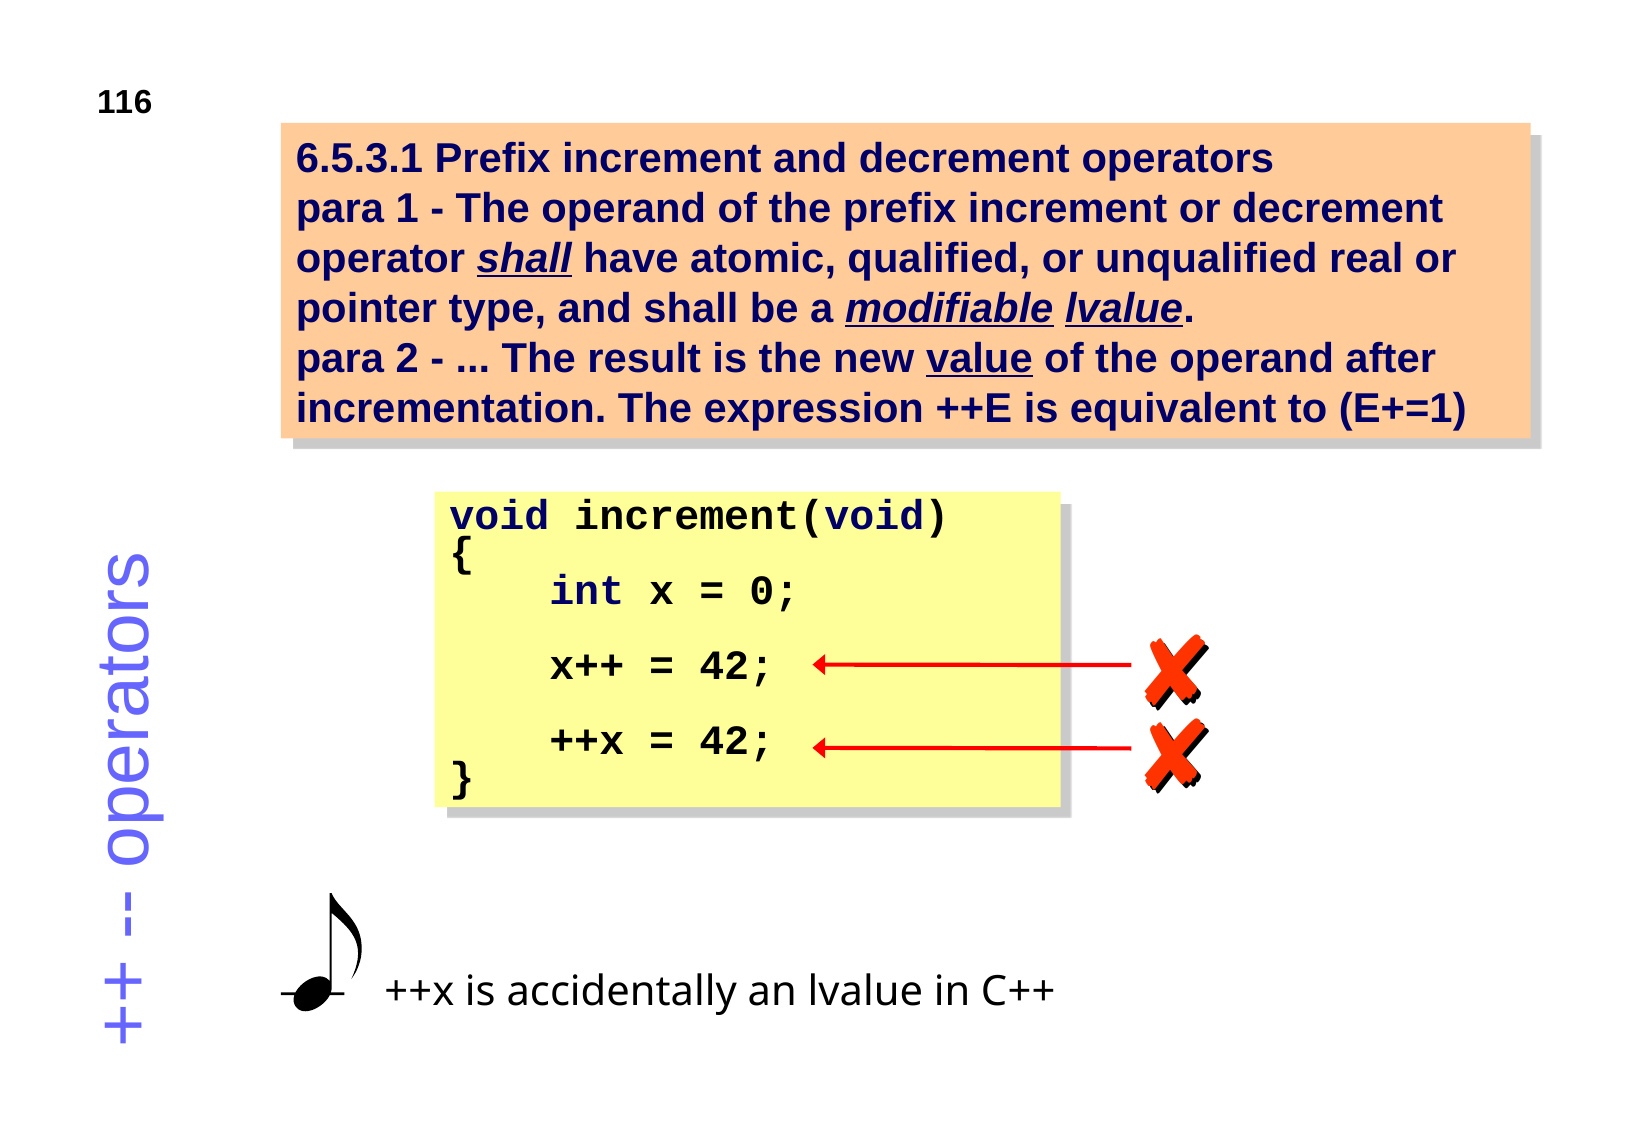

116
6.5.3.1 Prefix increment and decrement operators
para 1 - The operand of the prefix increment or decrement operator shall have atomic, qualified, or unqualified real or pointer type, and shall be a modifiable lvalue.
para 2 - ... The result is the new value of the operand after incrementation. The expression ++E is equivalent to (E+=1)
void increment(void)
{
 int x = 0;
 x++ = 42;
 ++x = 42;
}
# ++ -- operators


++x is accidentally an lvalue in C++